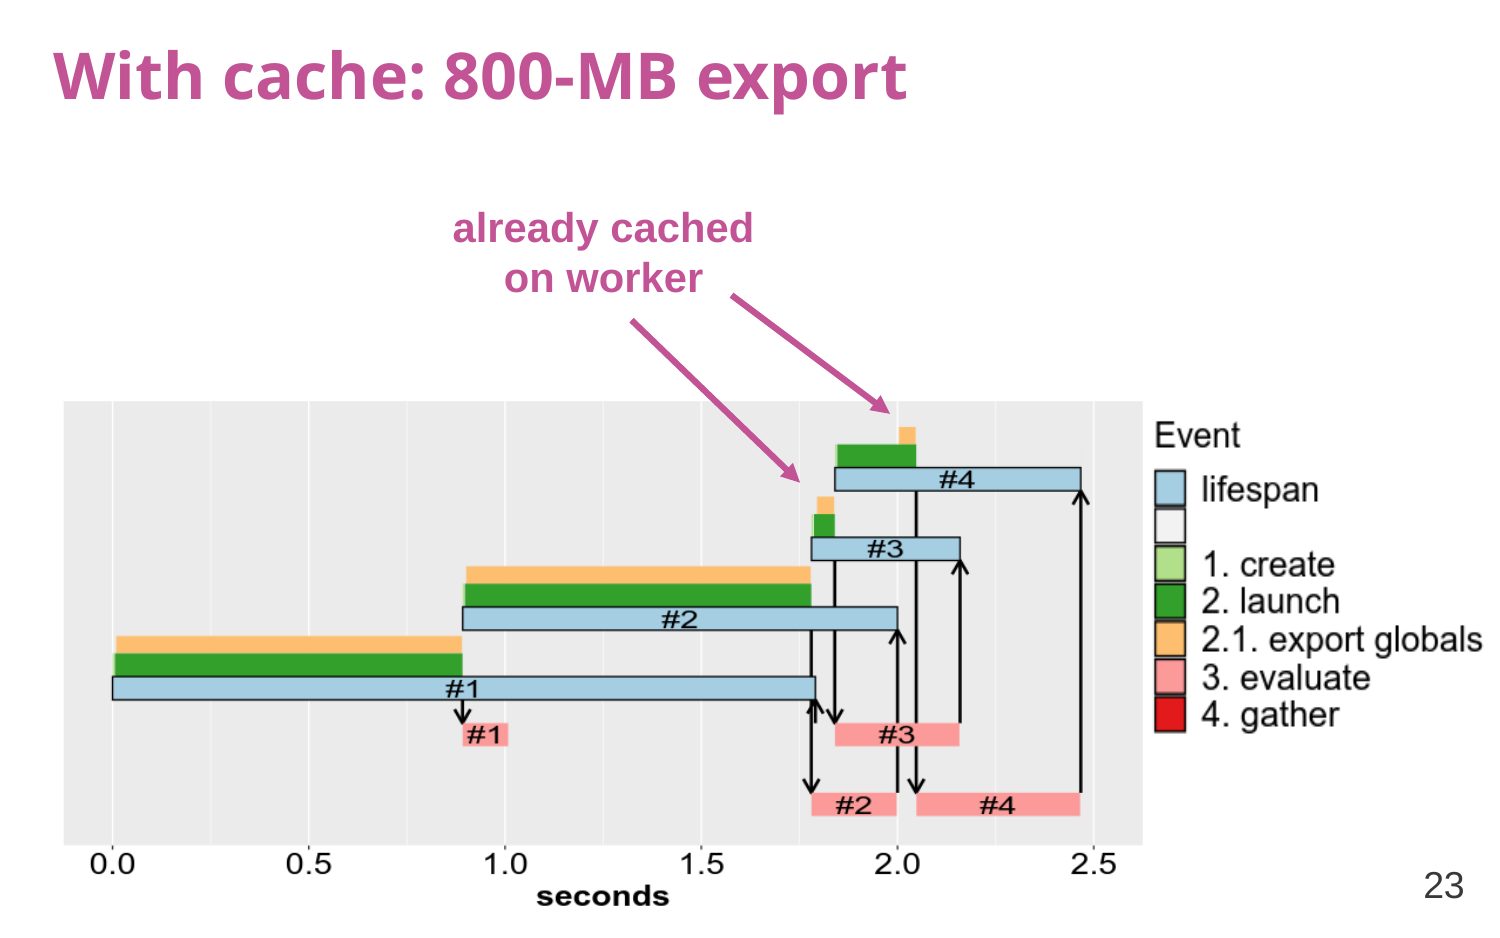

# With cache: 800-MB export
already cached on worker